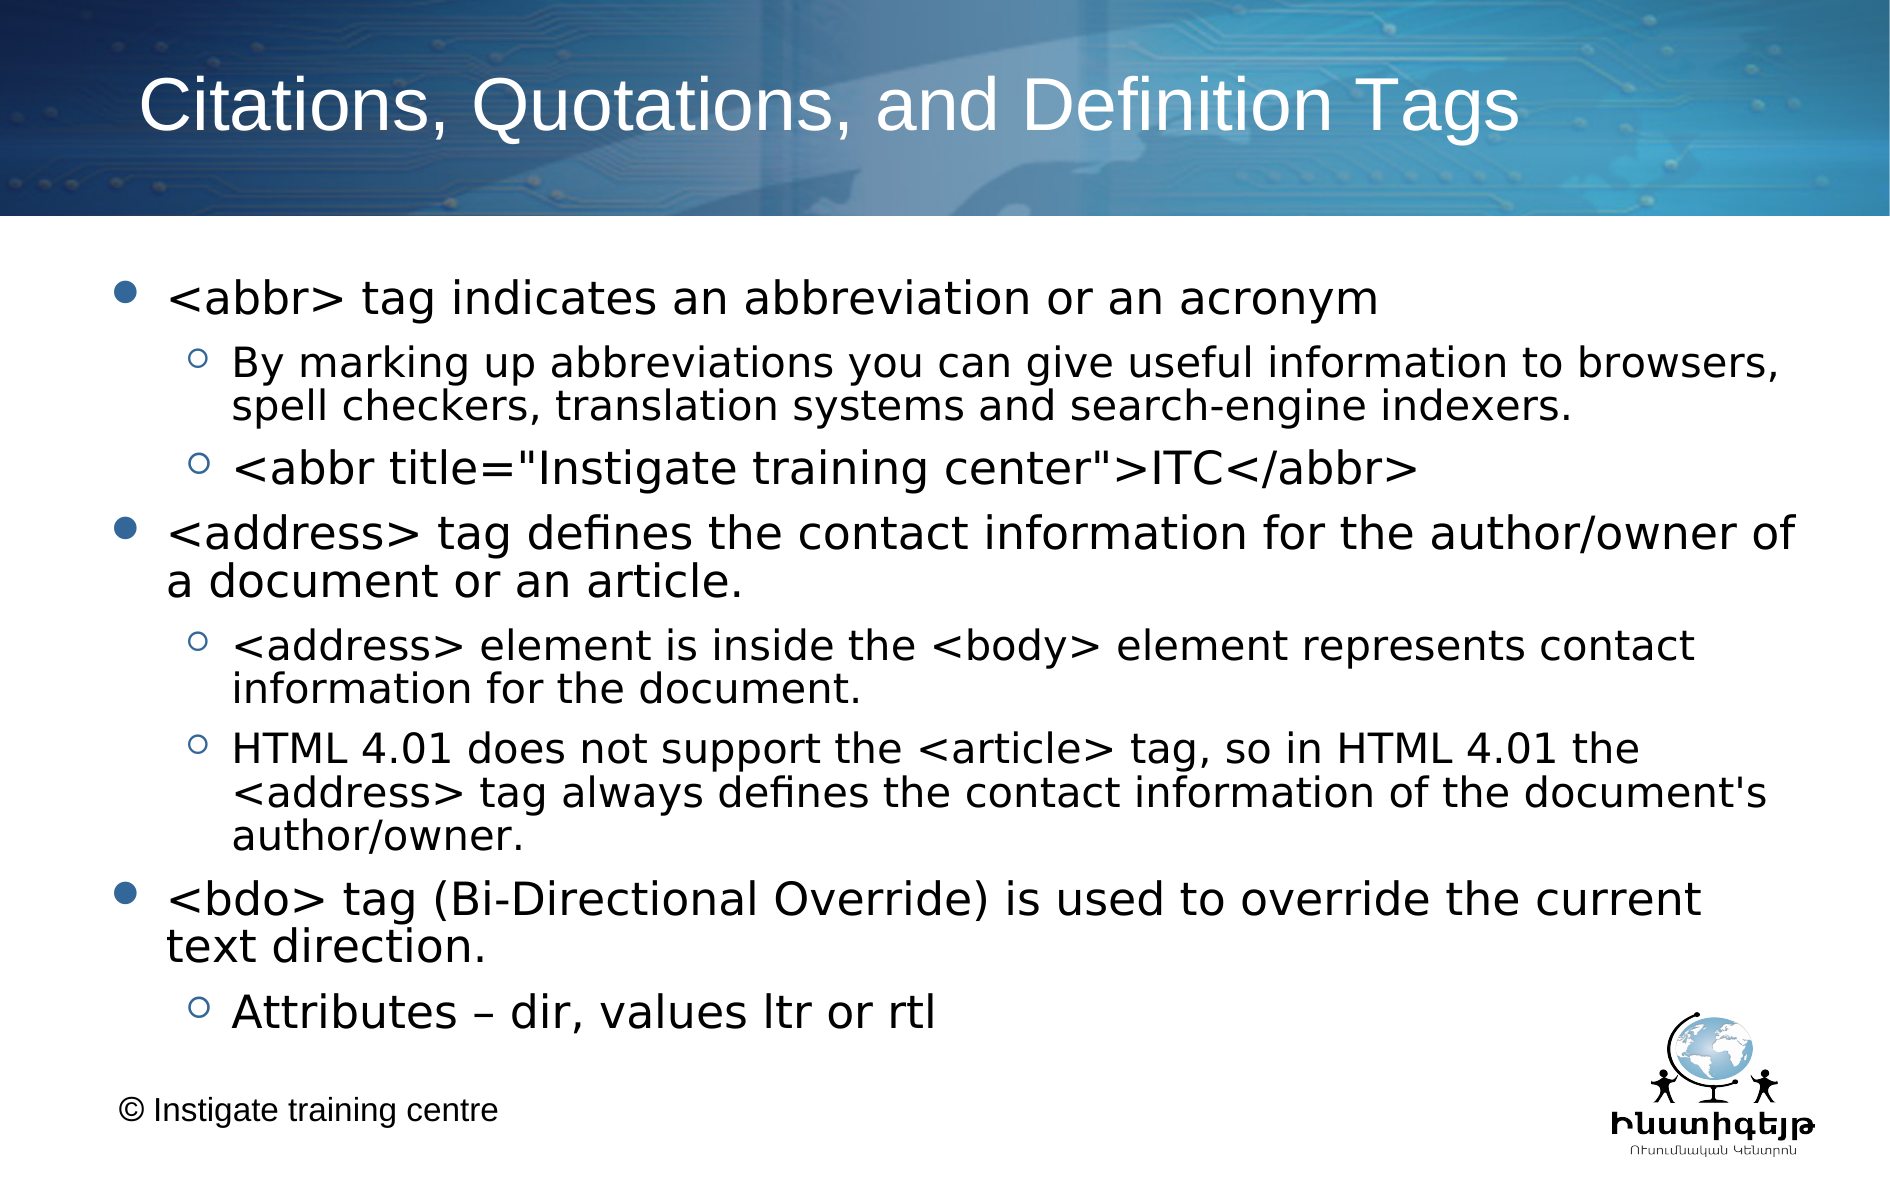

Citations, Quotations, and Definition Tags
# <abbr> tag indicates an abbreviation or an acronym
By marking up abbreviations you can give useful information to browsers, spell checkers, translation systems and search-engine indexers.
<abbr title="Instigate training center">ITC</abbr>
<address> tag defines the contact information for the author/owner of a document or an article.
<address> element is inside the <body> element represents contact information for the document.
HTML 4.01 does not support the <article> tag, so in HTML 4.01 the <address> tag always defines the contact information of the document's author/owner.
<bdo> tag (Bi-Directional Override) is used to override the current text direction.
Attributes – dir, values ltr or rtl